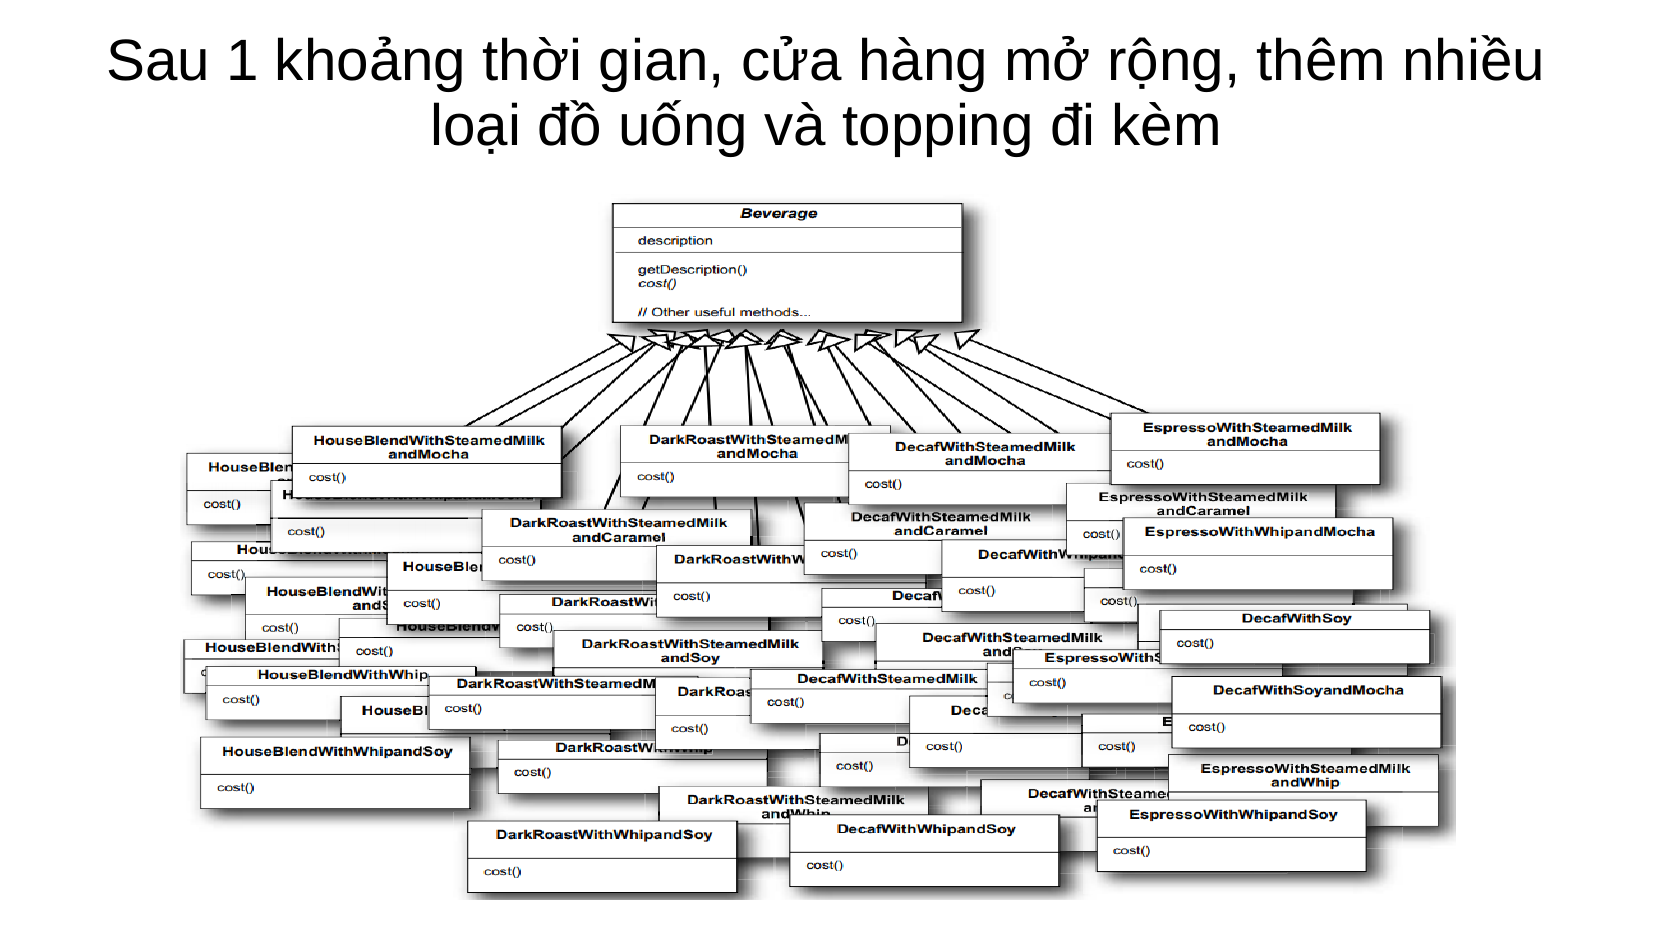

# Sau 1 khoảng thời gian, cửa hàng mở rộng, thêm nhiều loại đồ uống và topping đi kèm